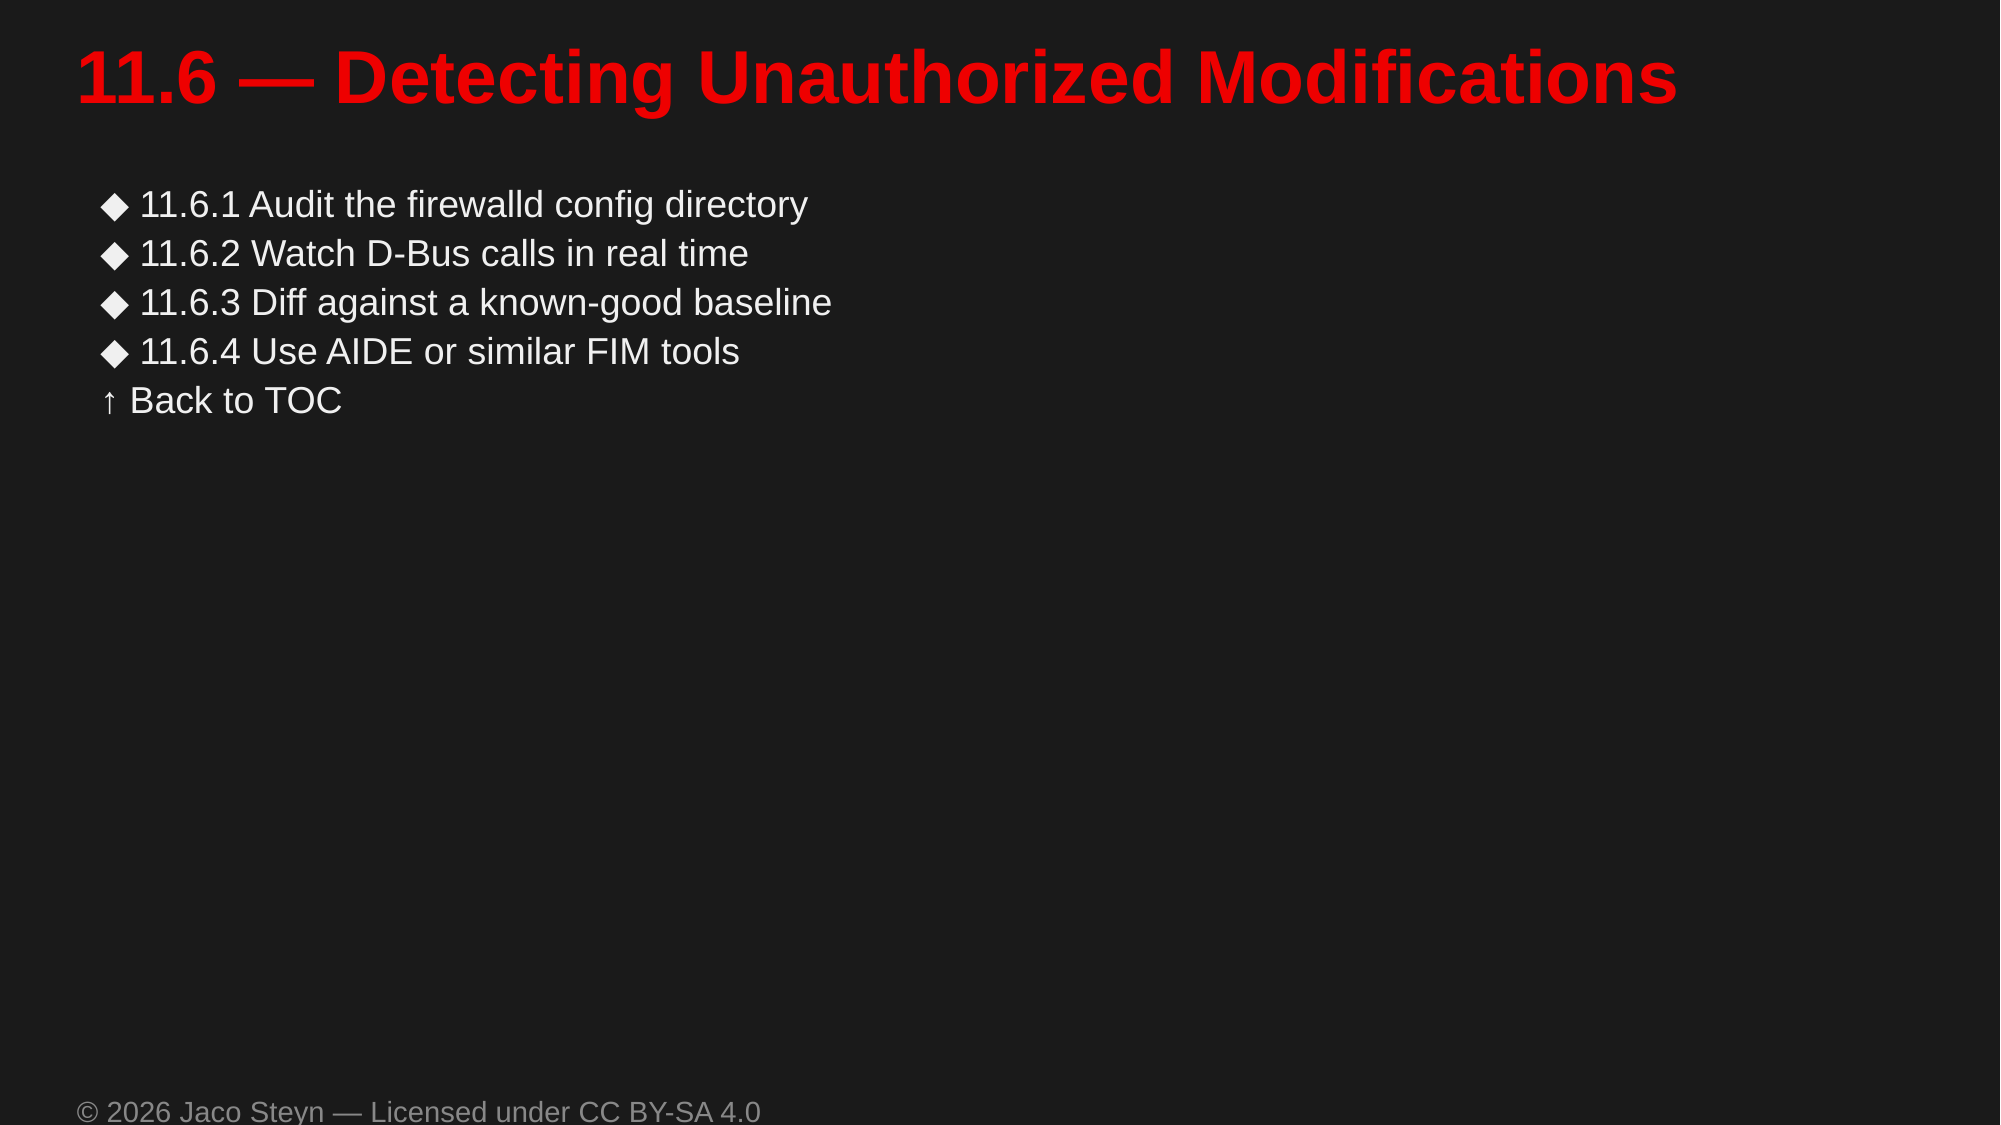

11.6 — Detecting Unauthorized Modifications
◆ 11.6.1 Audit the firewalld config directory
◆ 11.6.2 Watch D-Bus calls in real time
◆ 11.6.3 Diff against a known-good baseline
◆ 11.6.4 Use AIDE or similar FIM tools
↑ Back to TOC
© 2026 Jaco Steyn — Licensed under CC BY-SA 4.0